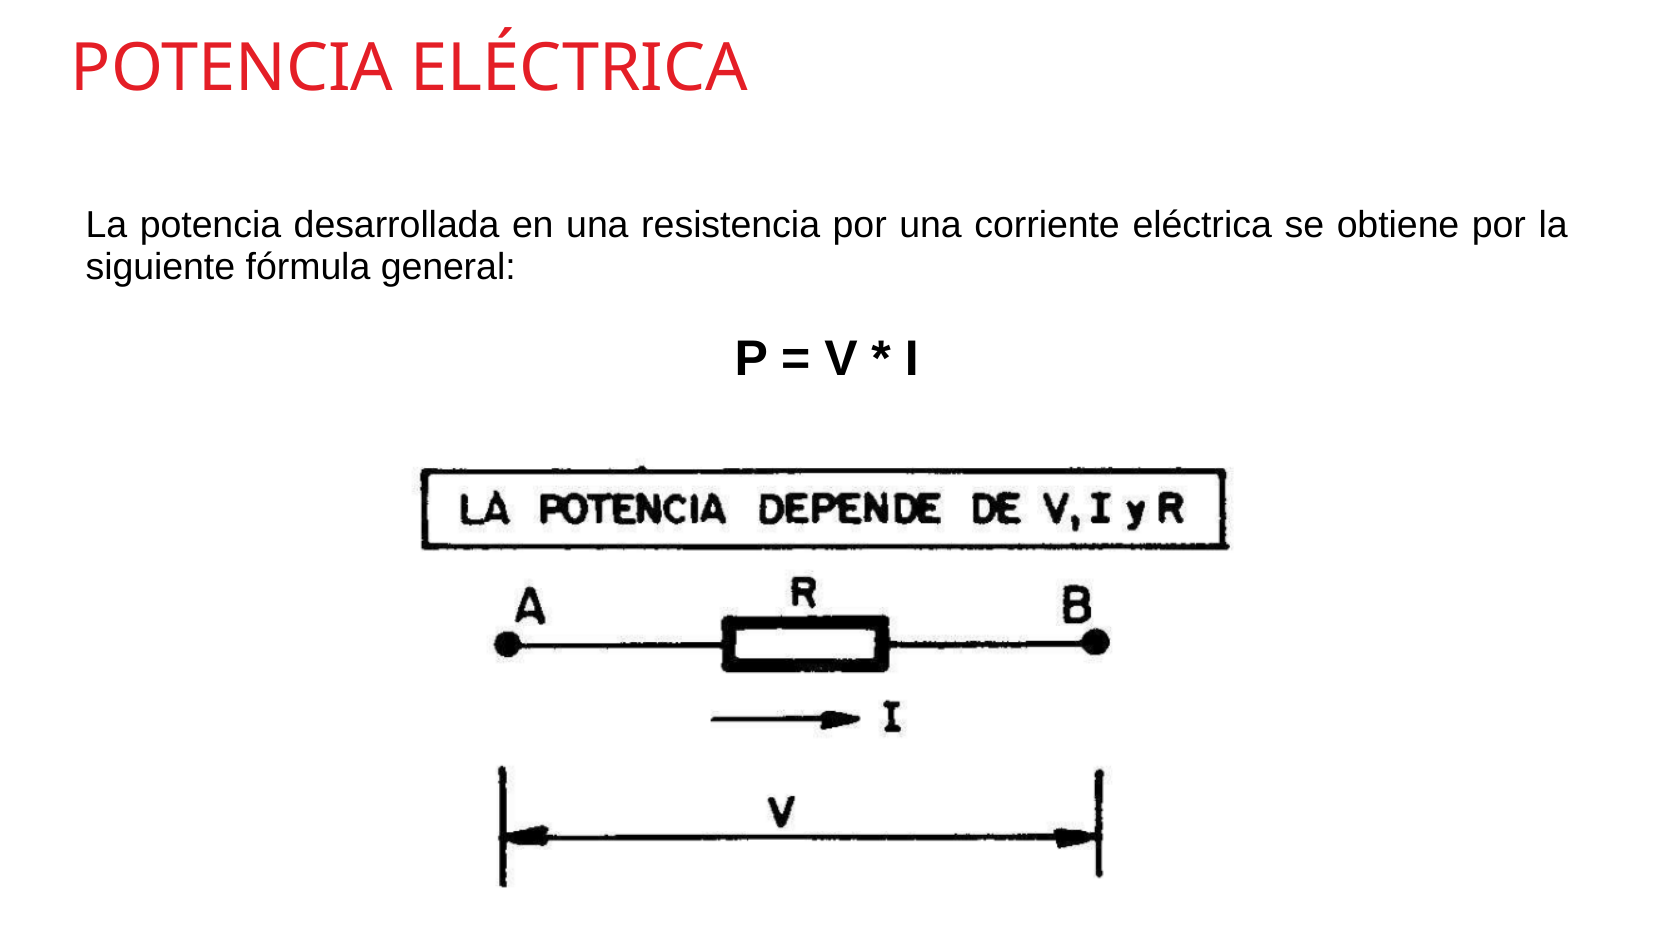

# POTENCIA ELÉCTRICA
La potencia desarrollada en una resistencia por una corriente eléctrica se obtiene por la siguiente fórmula general:
P = V * I